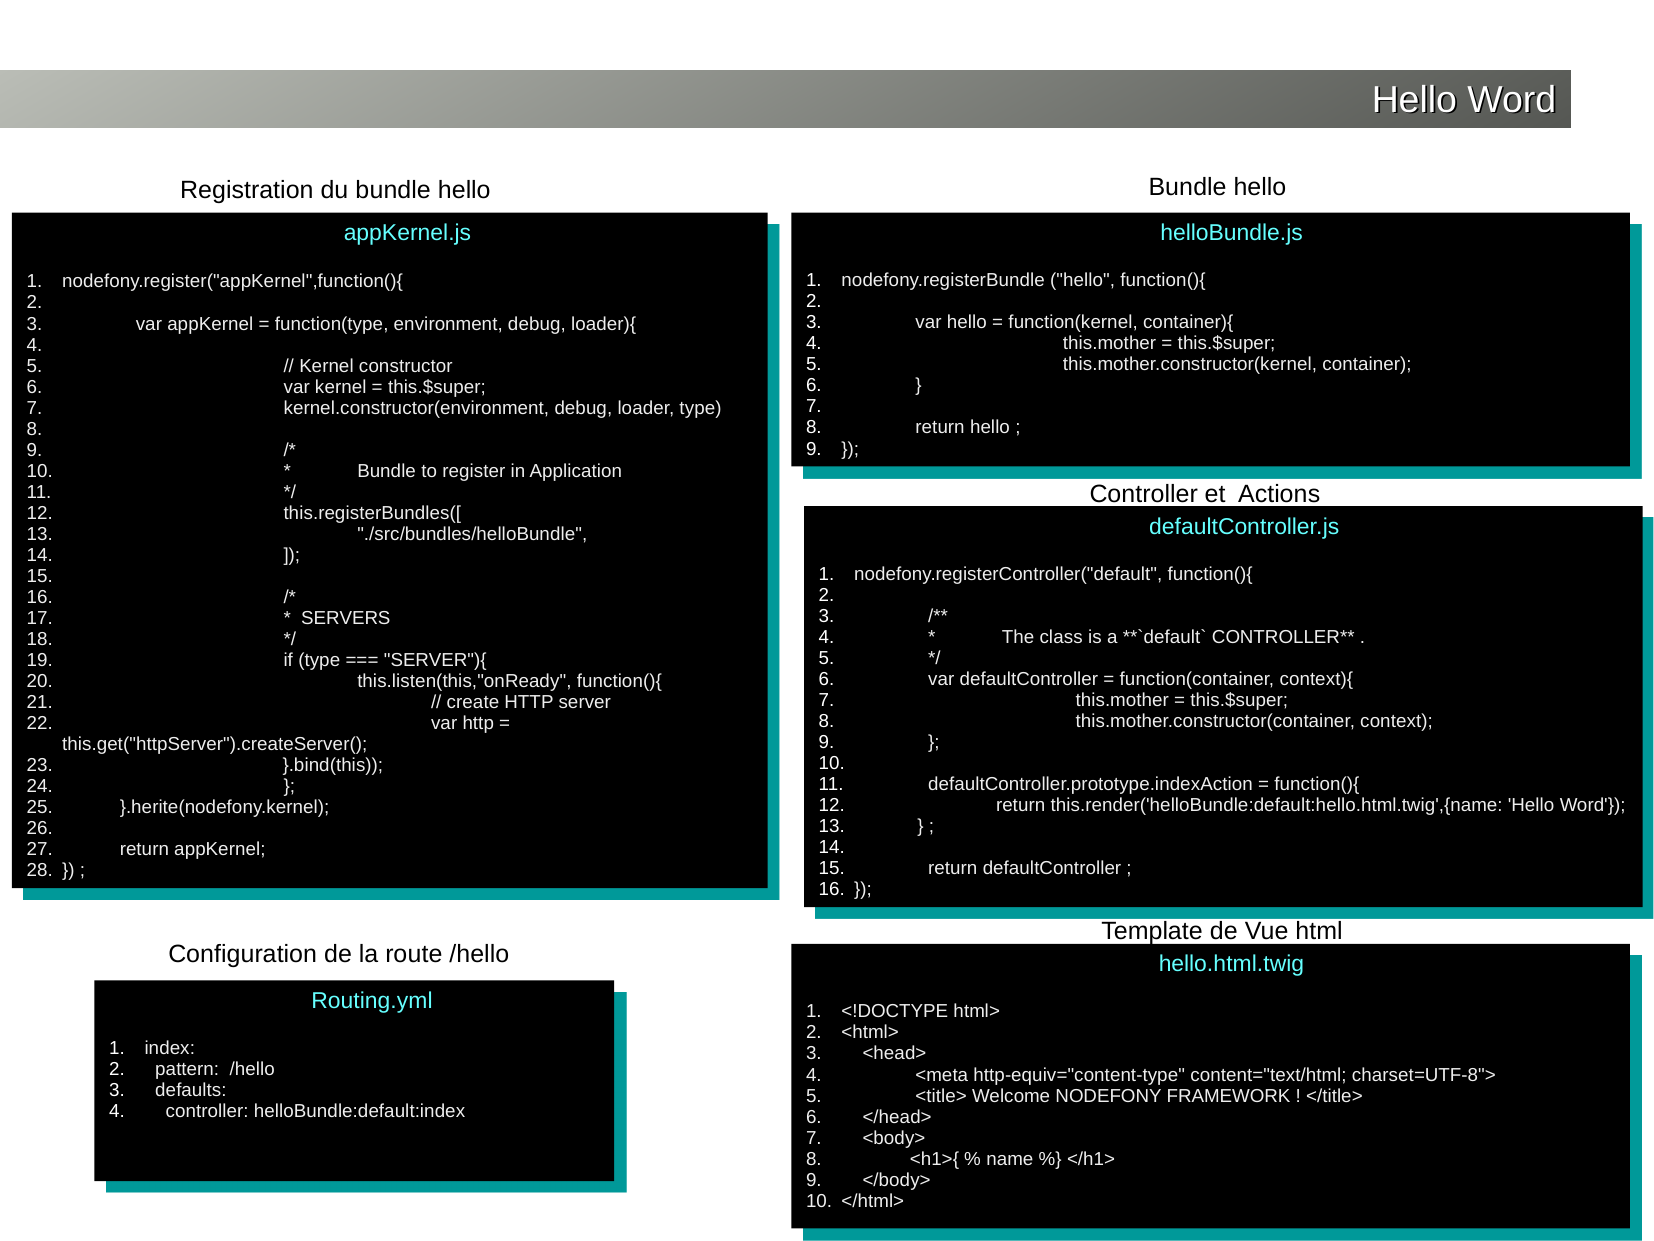

Hello Word
Bundle hello
Registration du bundle hello
appKernel.js
nodefony.register("appKernel",function(){
	var appKernel = function(type, environment, debug, loader){
			// Kernel constructor
			var kernel = this.$super;
			kernel.constructor(environment, debug, loader, type)
			/*
	 		*	Bundle to register in Application
	 		*/
			this.registerBundles([
				"./src/bundles/helloBundle",
			]);
			/*
 		 	* SERVERS
 		 	*/
			if (type === "SERVER"){
				this.listen(this,"onReady", function(){
					// create HTTP server
					var http = this.get("httpServer").createServer();
 }.bind(this));
			};
 }.herite(nodefony.kernel);
 return appKernel;
}) ;
 helloBundle.js
nodefony.registerBundle ("hello", function(){
	var hello = function(kernel, container){
			this.mother = this.$super;
			this.mother.constructor(kernel, container);
	}
	return hello ;
});
Controller et Actions
 defaultController.js
nodefony.registerController("default", function(){
	/**
	*	The class is a **`default` CONTROLLER** .
	*/
	var defaultController = function(container, context){
			this.mother = this.$super;
			this.mother.constructor(container, context);
	};
	defaultController.prototype.indexAction = function(){
 return this.render('helloBundle:default:hello.html.twig',{name: 'Hello Word'});
 } ;
	return defaultController ;
});
Template de Vue html
Configuration de la route /hello
 hello.html.twig
<!DOCTYPE html>
<html>
 <head>
	<meta http-equiv="content-type" content="text/html; charset=UTF-8">
 	<title> Welcome NODEFONY FRAMEWORK ! </title>
 </head>
 <body>
 <h1>{ % name %} </h1>
 </body>
</html>
Routing.yml
index:
 pattern: /hello
 defaults:
 controller: helloBundle:default:index